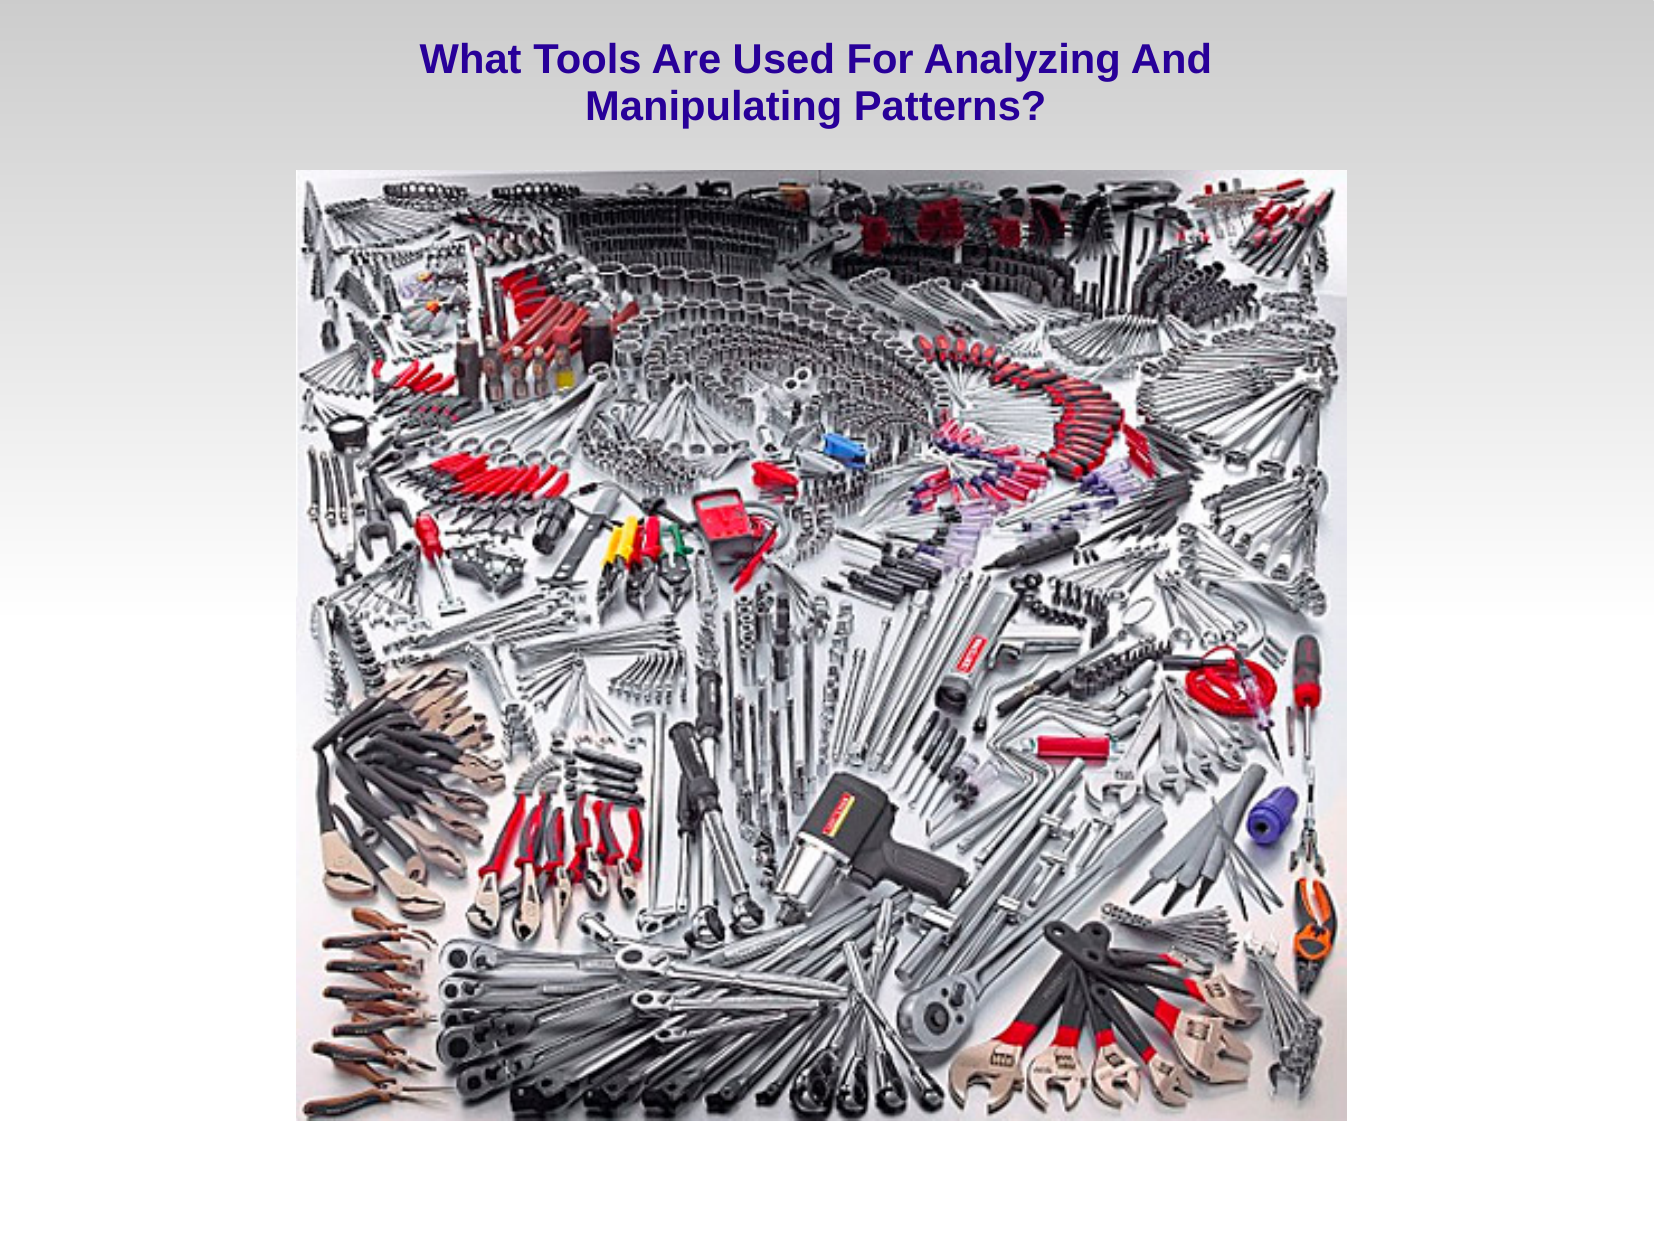

What Tools Are Used For Analyzing And Manipulating Patterns?